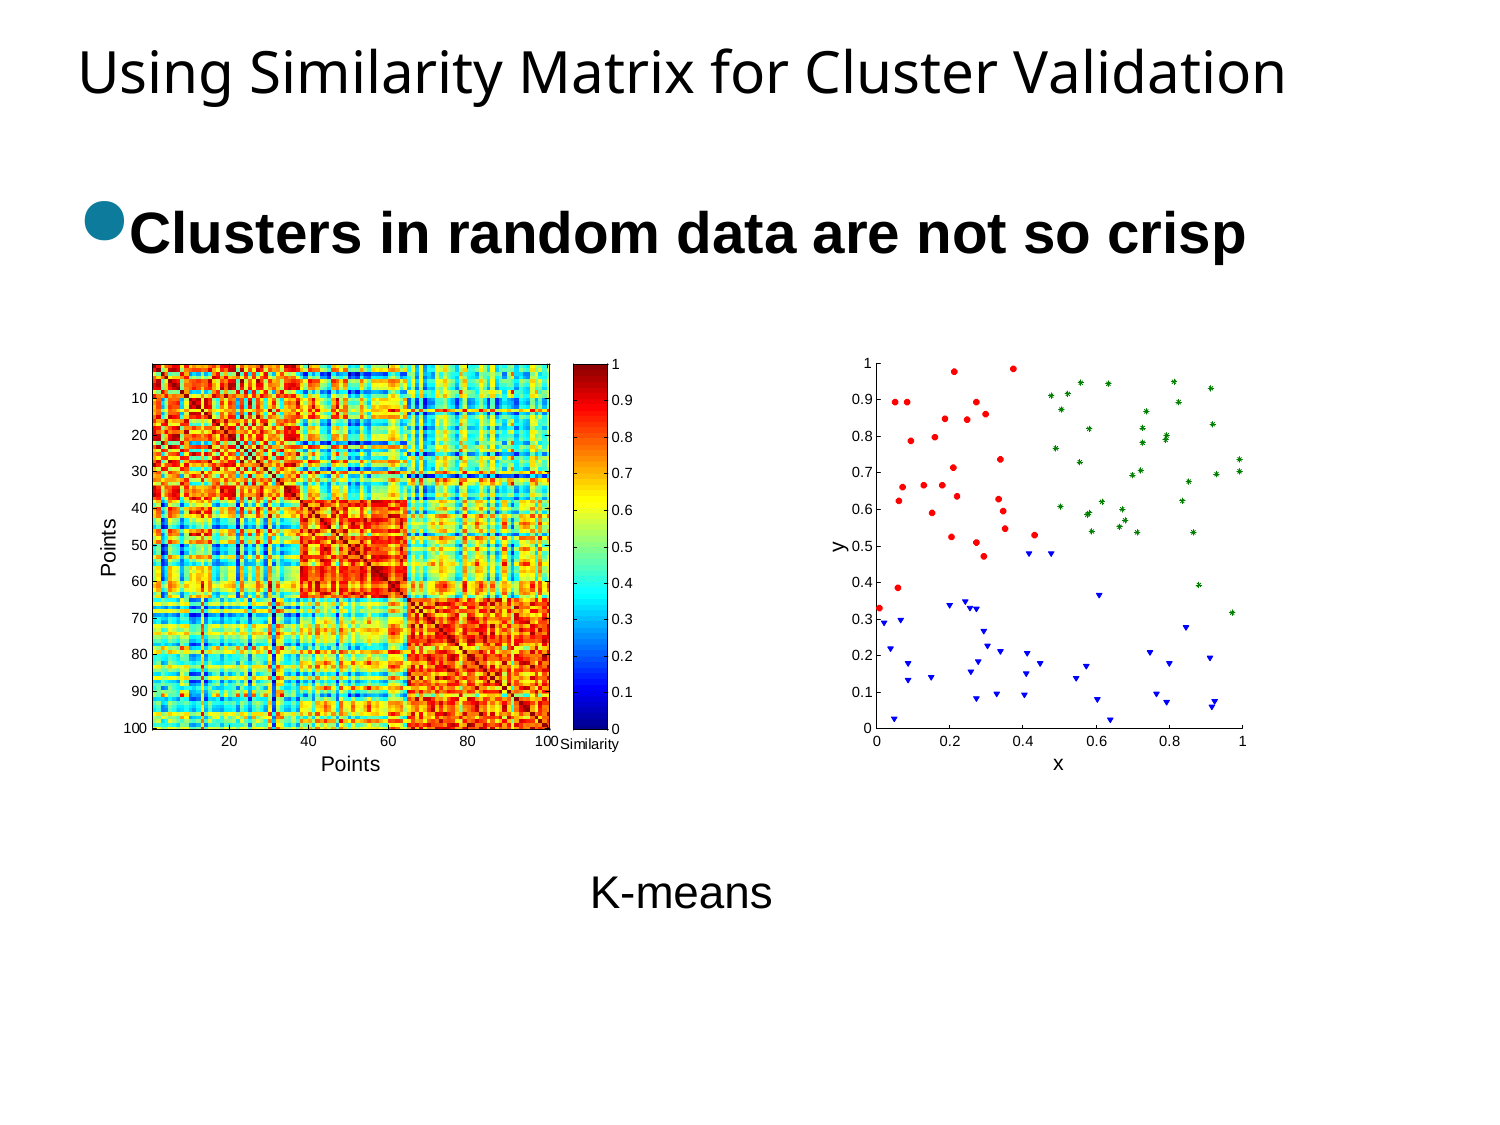

Using Similarity Matrix for Cluster Validation
Clusters in random data are not so crisp
K-means